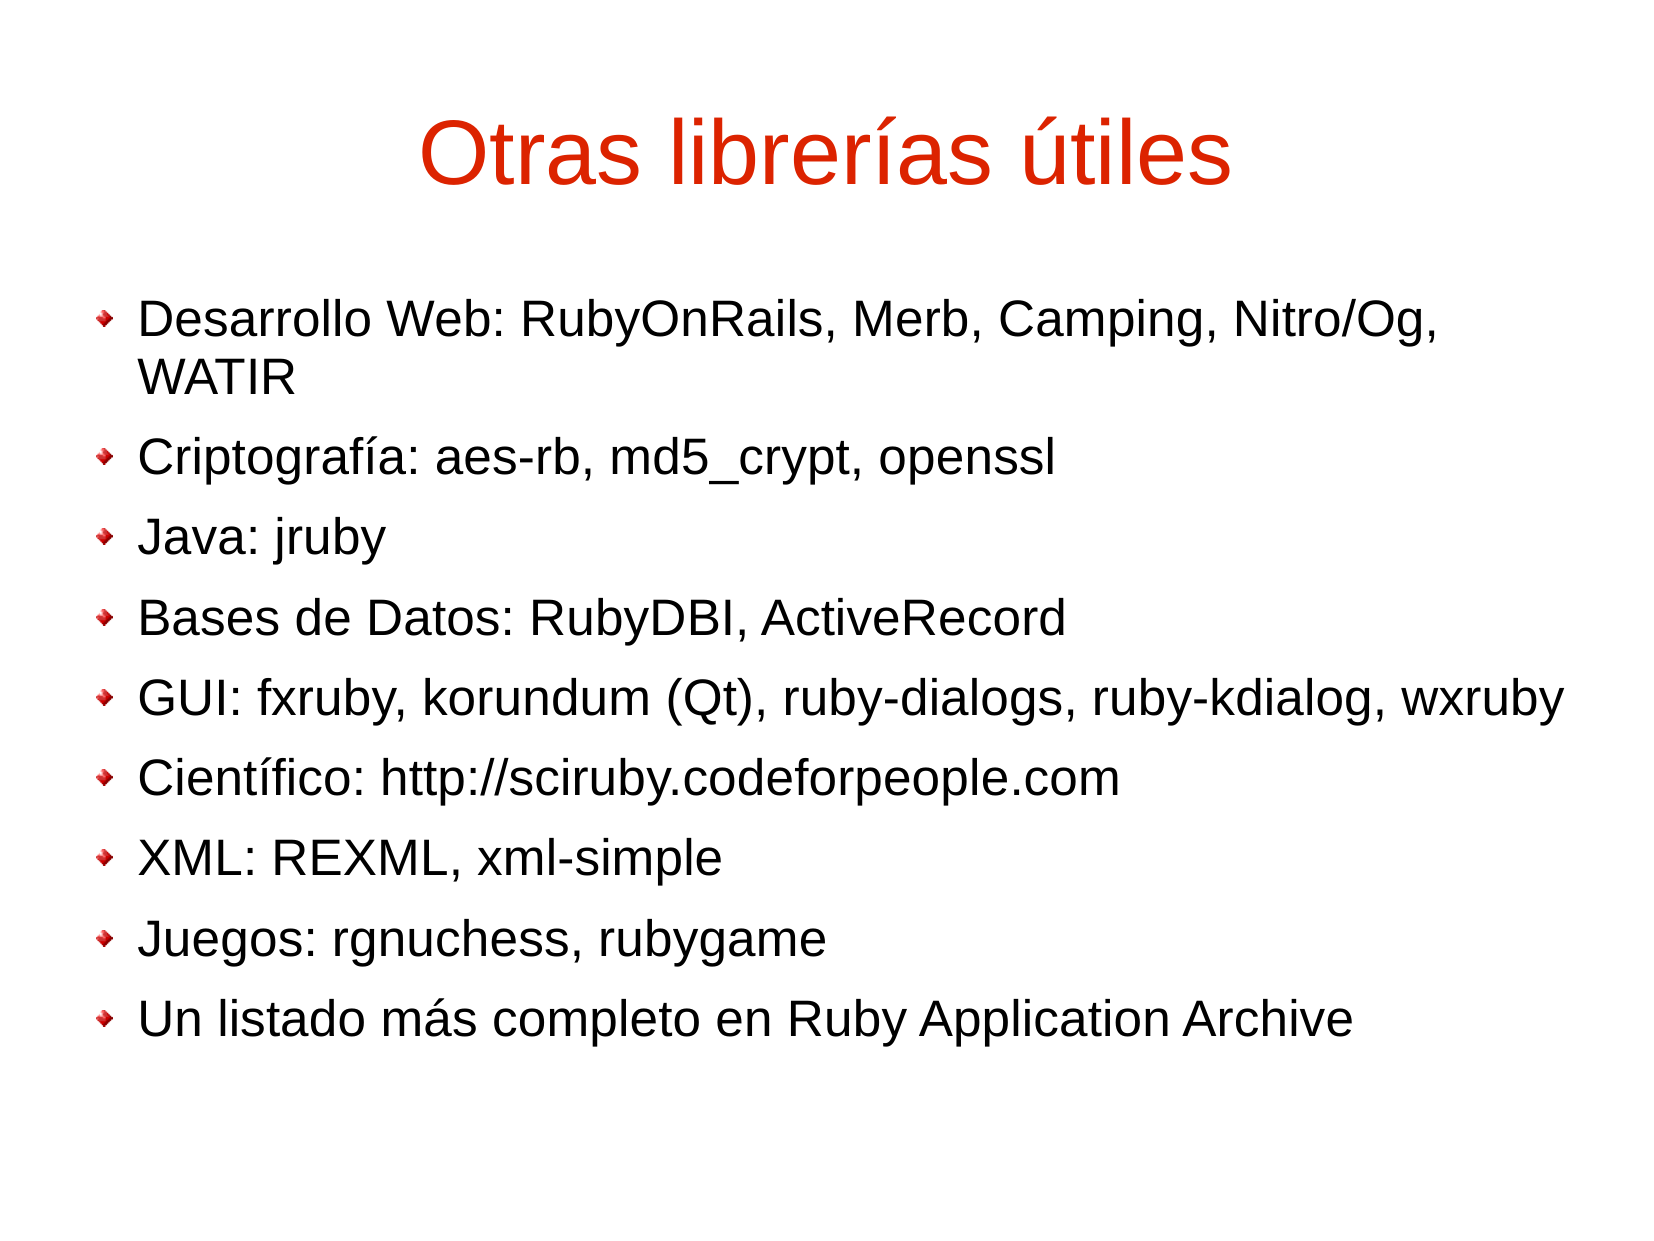

# Otras librerías útiles
Desarrollo Web: RubyOnRails, Merb, Camping, Nitro/Og, WATIR
Criptografía: aes-rb, md5_crypt, openssl
Java: jruby
Bases de Datos: RubyDBI, ActiveRecord
GUI: fxruby, korundum (Qt), ruby-dialogs, ruby-kdialog, wxruby
Científico: http://sciruby.codeforpeople.com
XML: REXML, xml-simple
Juegos: rgnuchess, rubygame
Un listado más completo en Ruby Application Archive